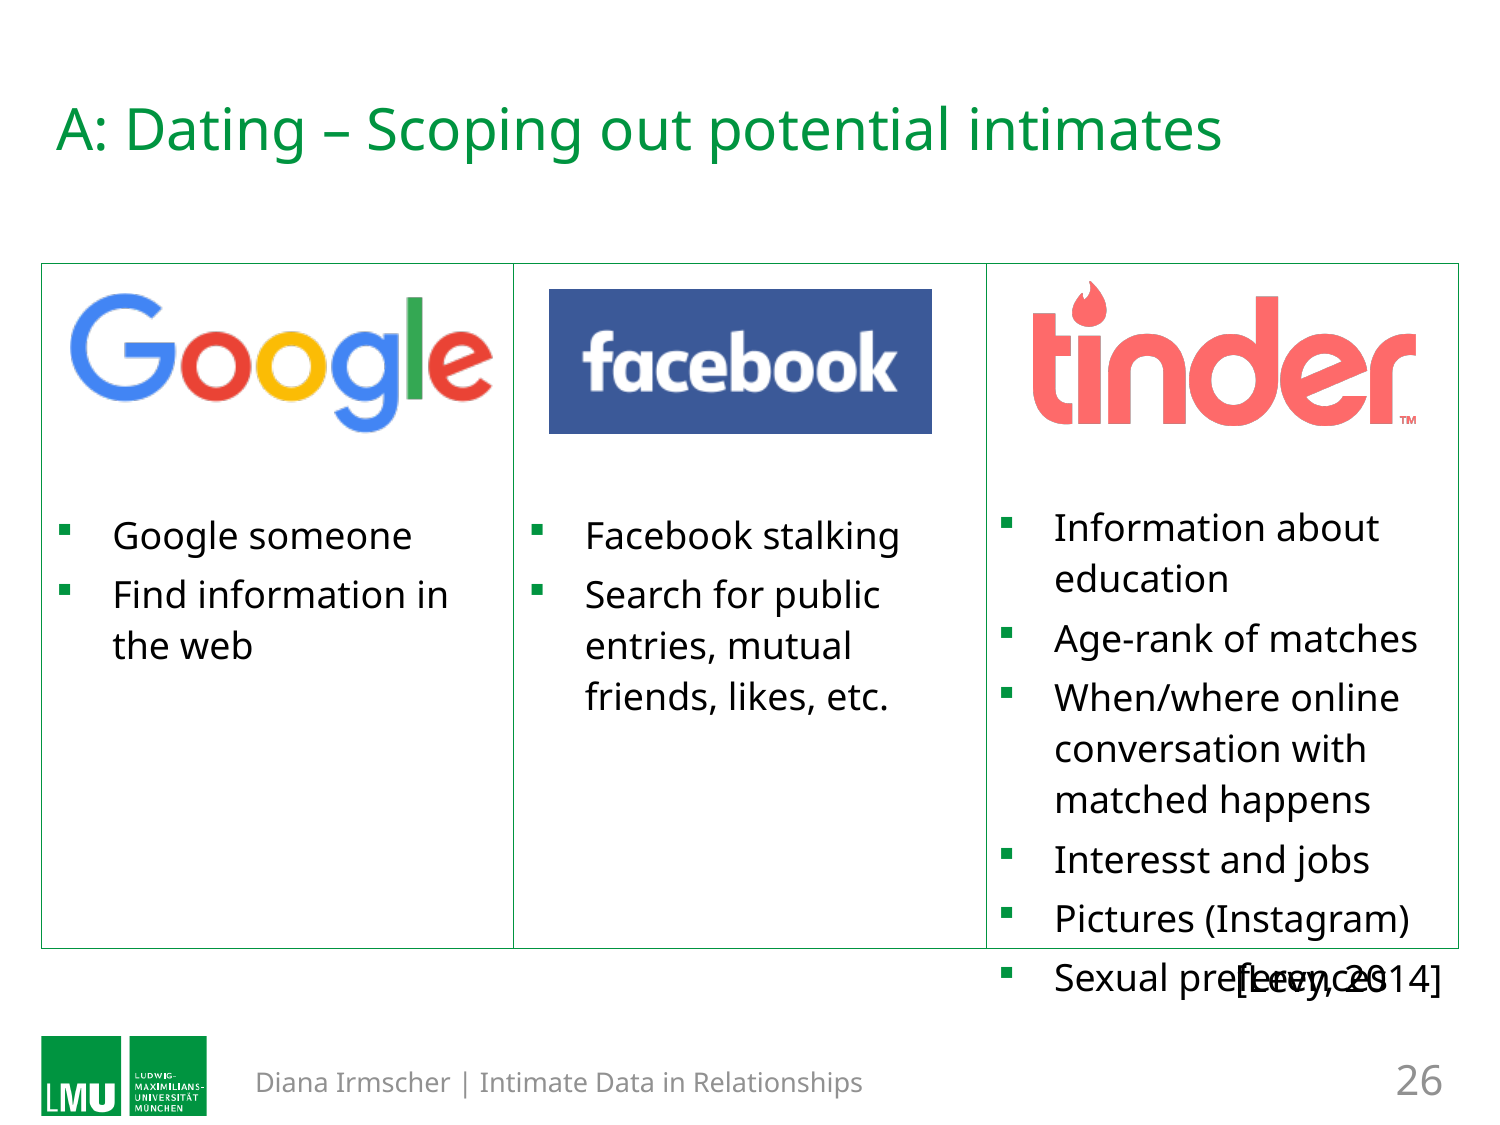

# A: Dating – Scoping out potential intimates
Google someone
Find information in the web
Facebook stalking
Search for public entries, mutual friends, likes, etc.
Information about education
Age-rank of matches
When/where online conversation with matched happens
Interesst and jobs
Pictures (Instagram)
Sexual preferences
[Levy, 2014]
Diana Irmscher | Intimate Data in Relationships